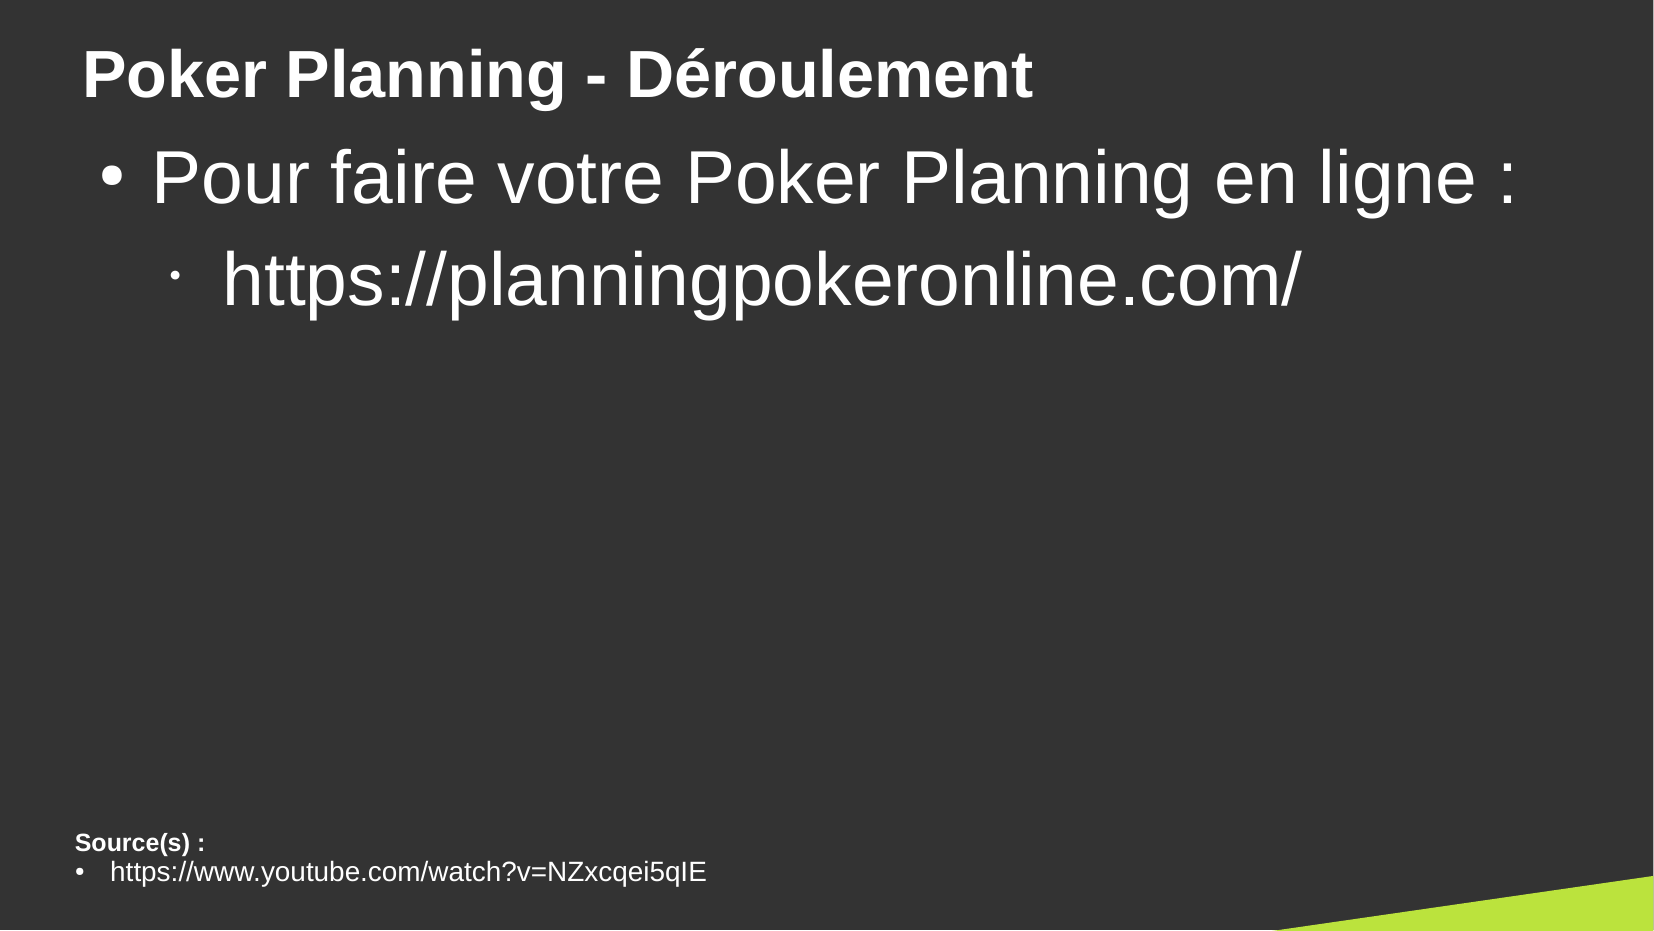

# Poker Planning - Déroulement
Pour faire votre Poker Planning en ligne :
https://planningpokeronline.com/
Source(s) :
https://www.youtube.com/watch?v=NZxcqei5qIE